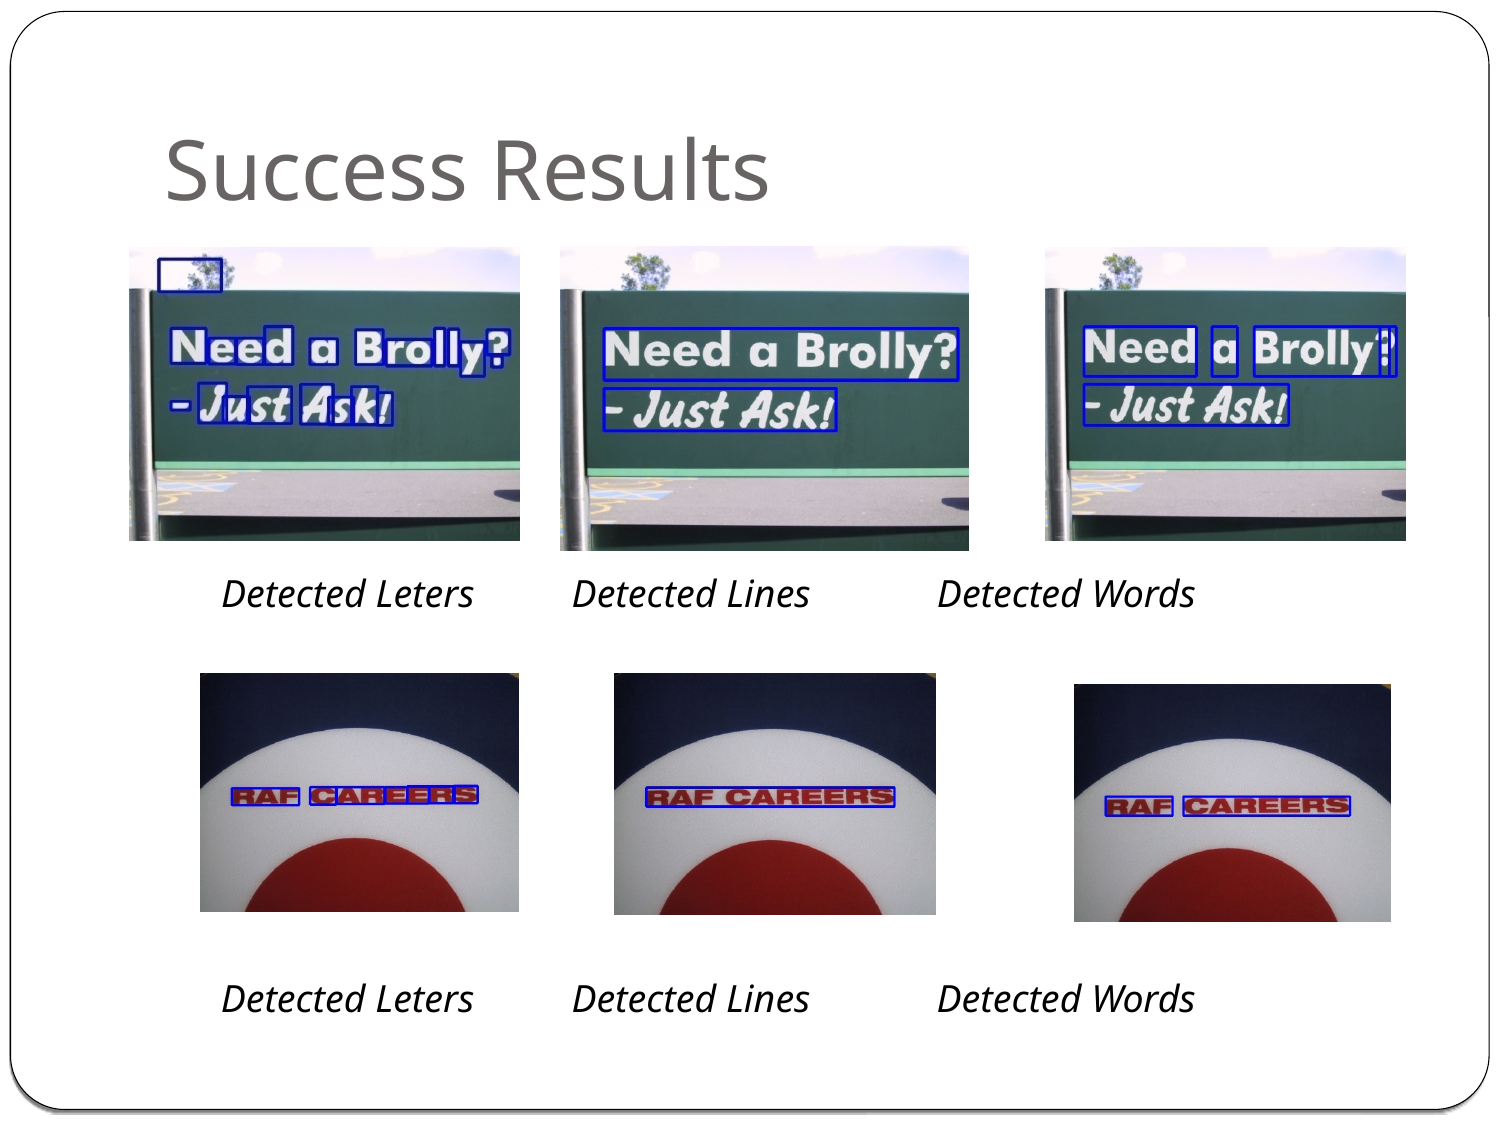

# Success Results
		Detected Leters Detected Lines Detected Words
		Detected Leters Detected Lines Detected Words